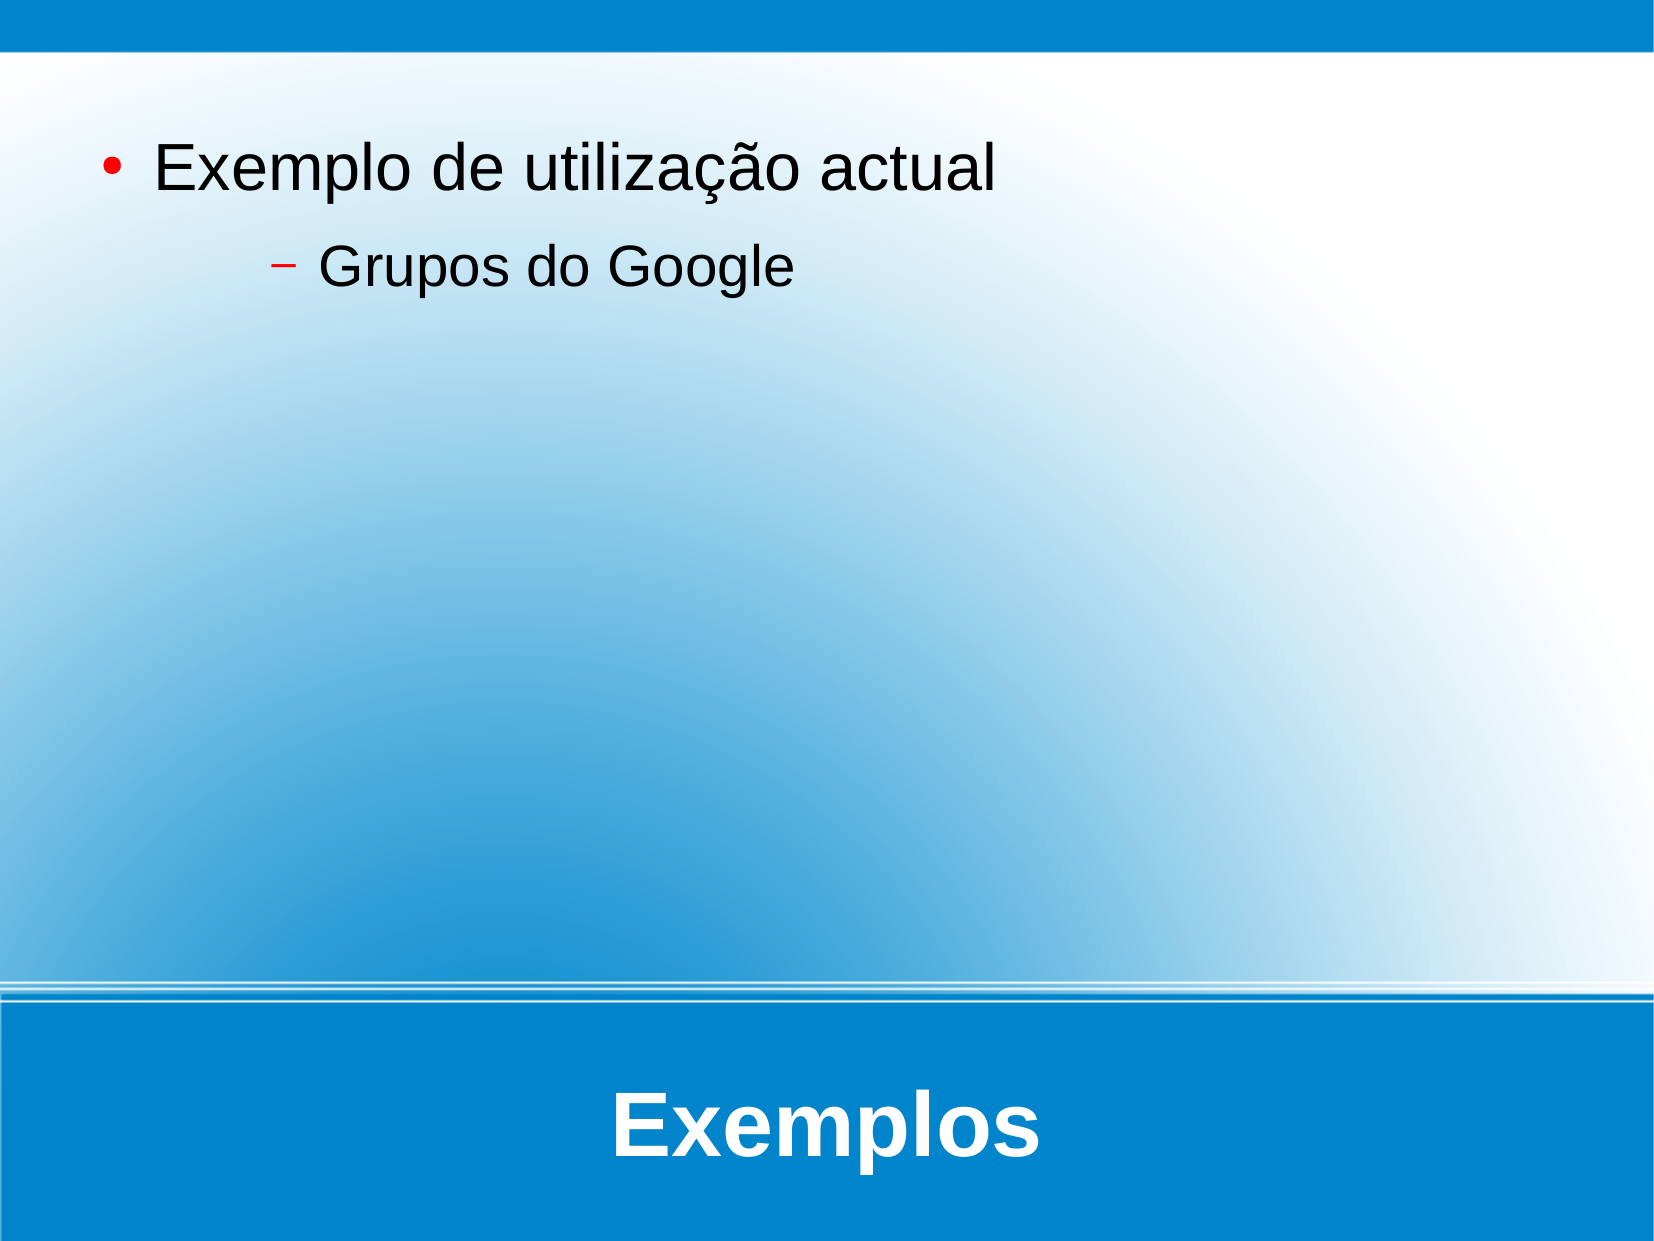

Exemplo de utilização actual
Grupos do Google
# Exemplos